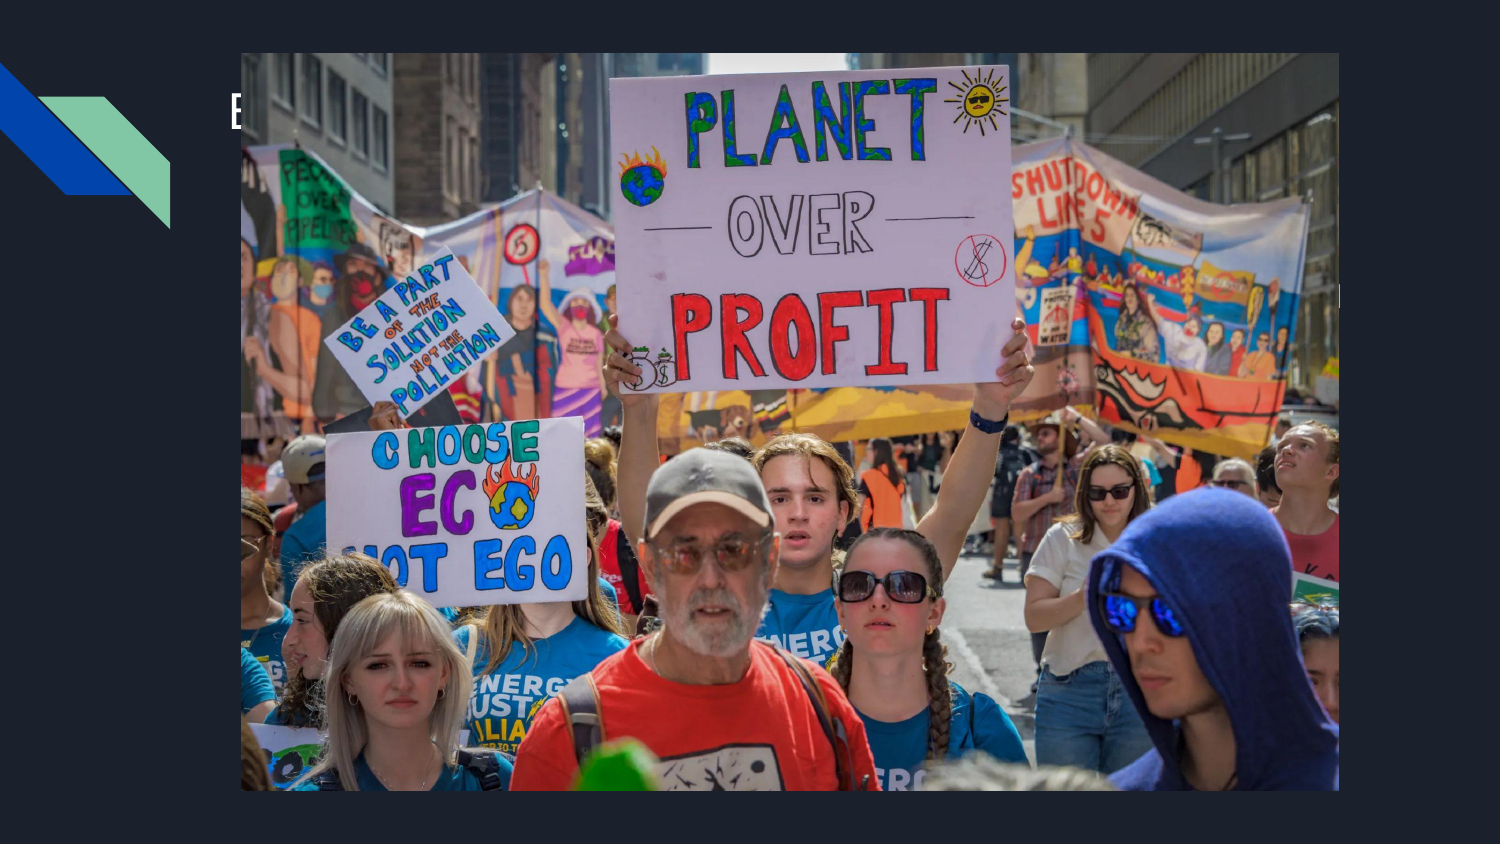

# Empirical experiments - Corpora II - Models
This algorithm searches over a space of feedforward and convolutional networks, stacked on pre-trained text embeddings modules publicly available via TensorFlow Hub.
For each task, we run AutoML for one week on CPUs, using 30 machines.
In this time the algorithm explores over 10k models on average per task. We select the best final model for each task according to validation set accuracy.